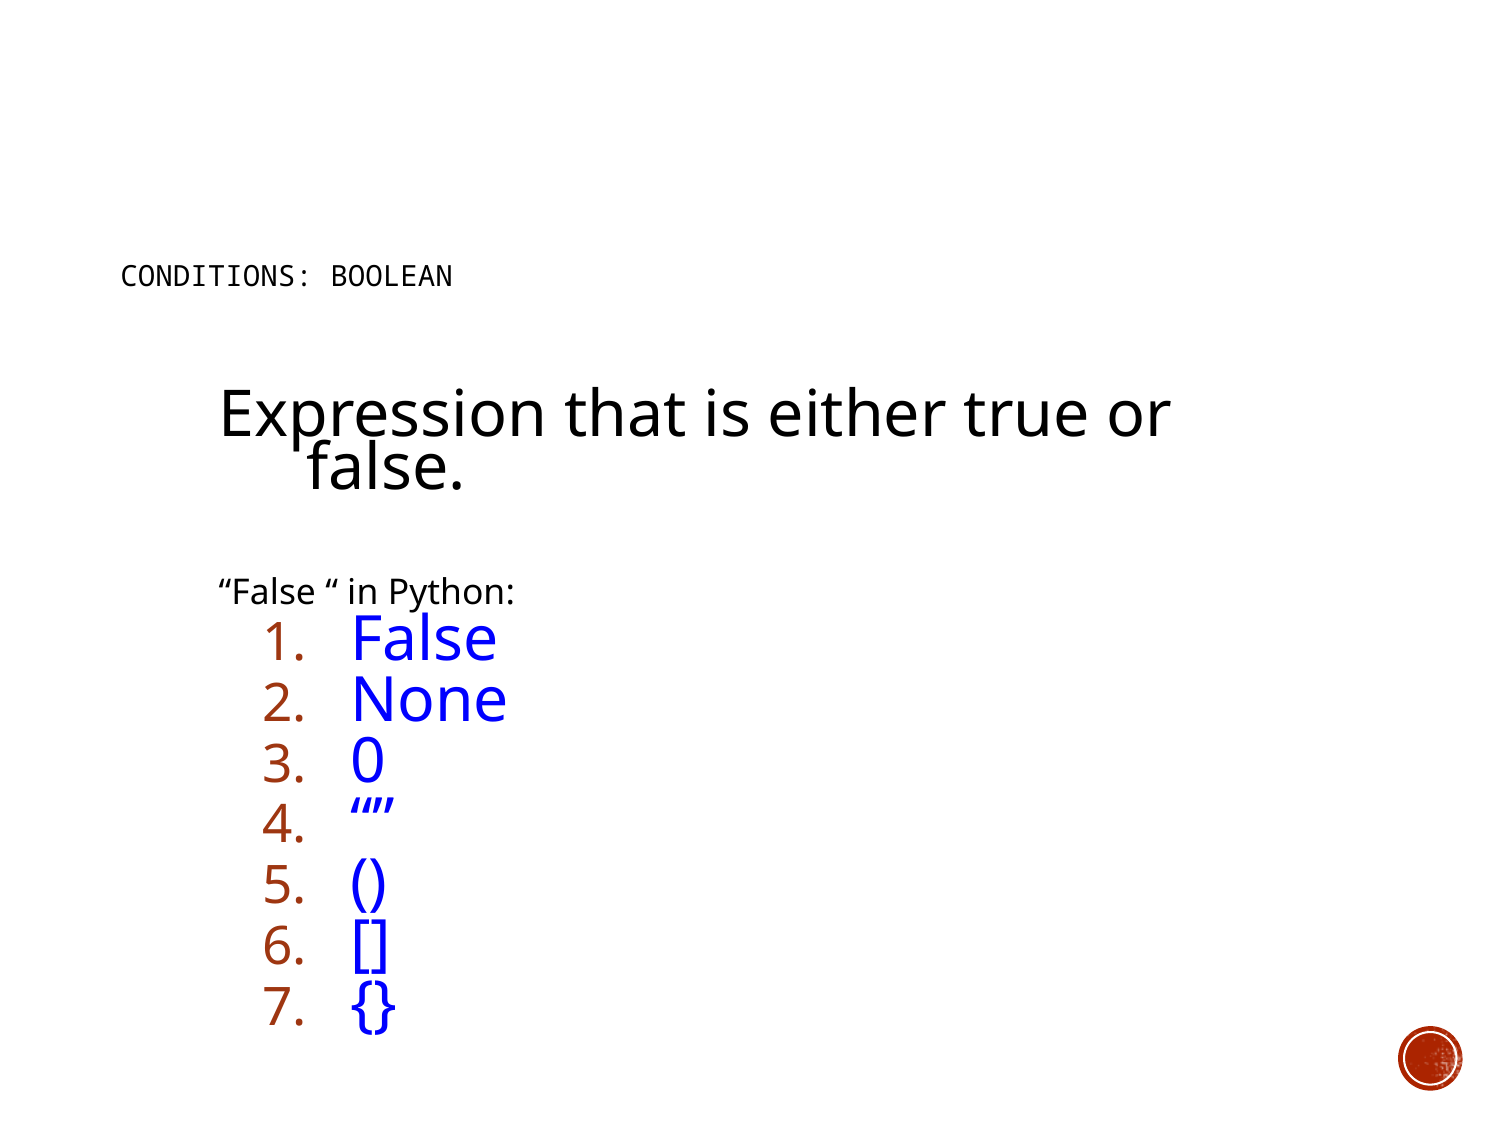

# Conditions: Boolean
Expression that is either true or false.
“False “ in Python:
False
None
0
“”
()
[]
{}